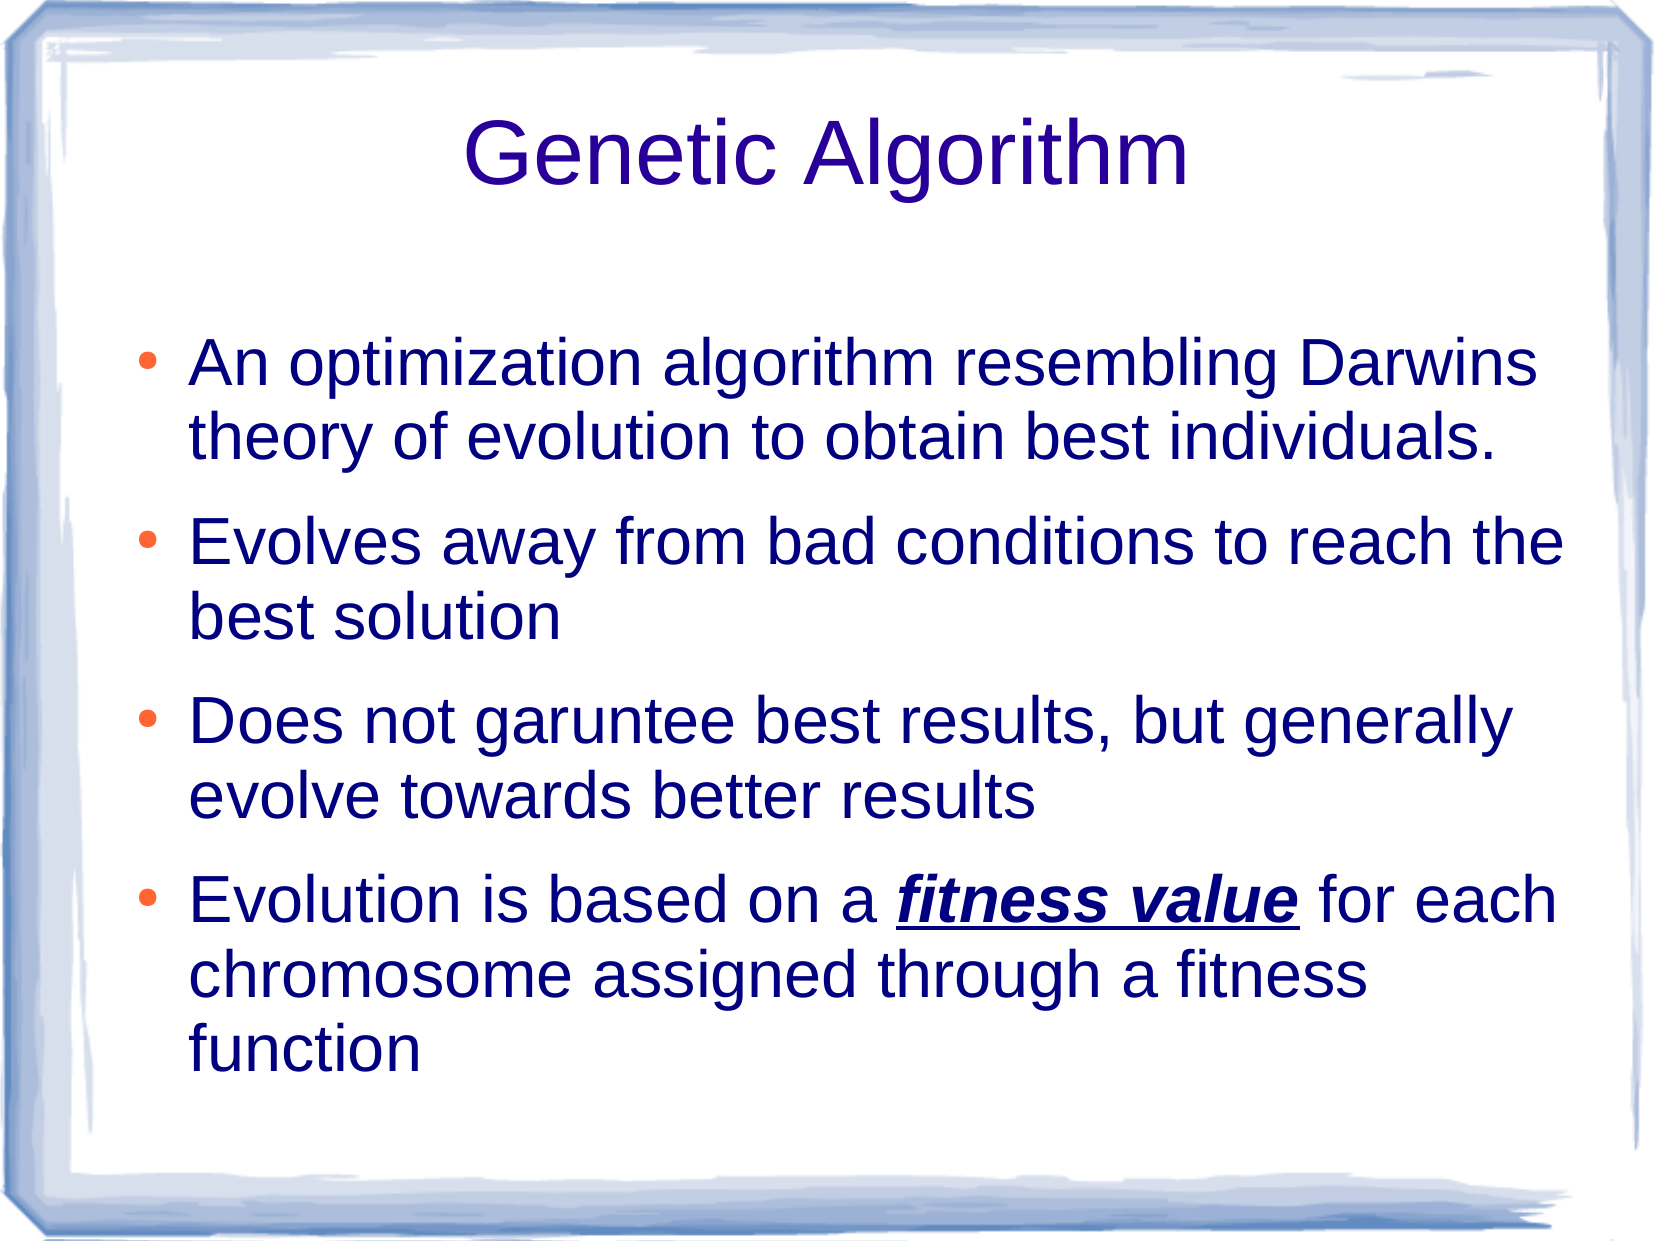

# Genetic Algorithm
An optimization algorithm resembling Darwins theory of evolution to obtain best individuals.
Evolves away from bad conditions to reach the best solution
Does not garuntee best results, but generally evolve towards better results
Evolution is based on a fitness value for each chromosome assigned through a fitness function